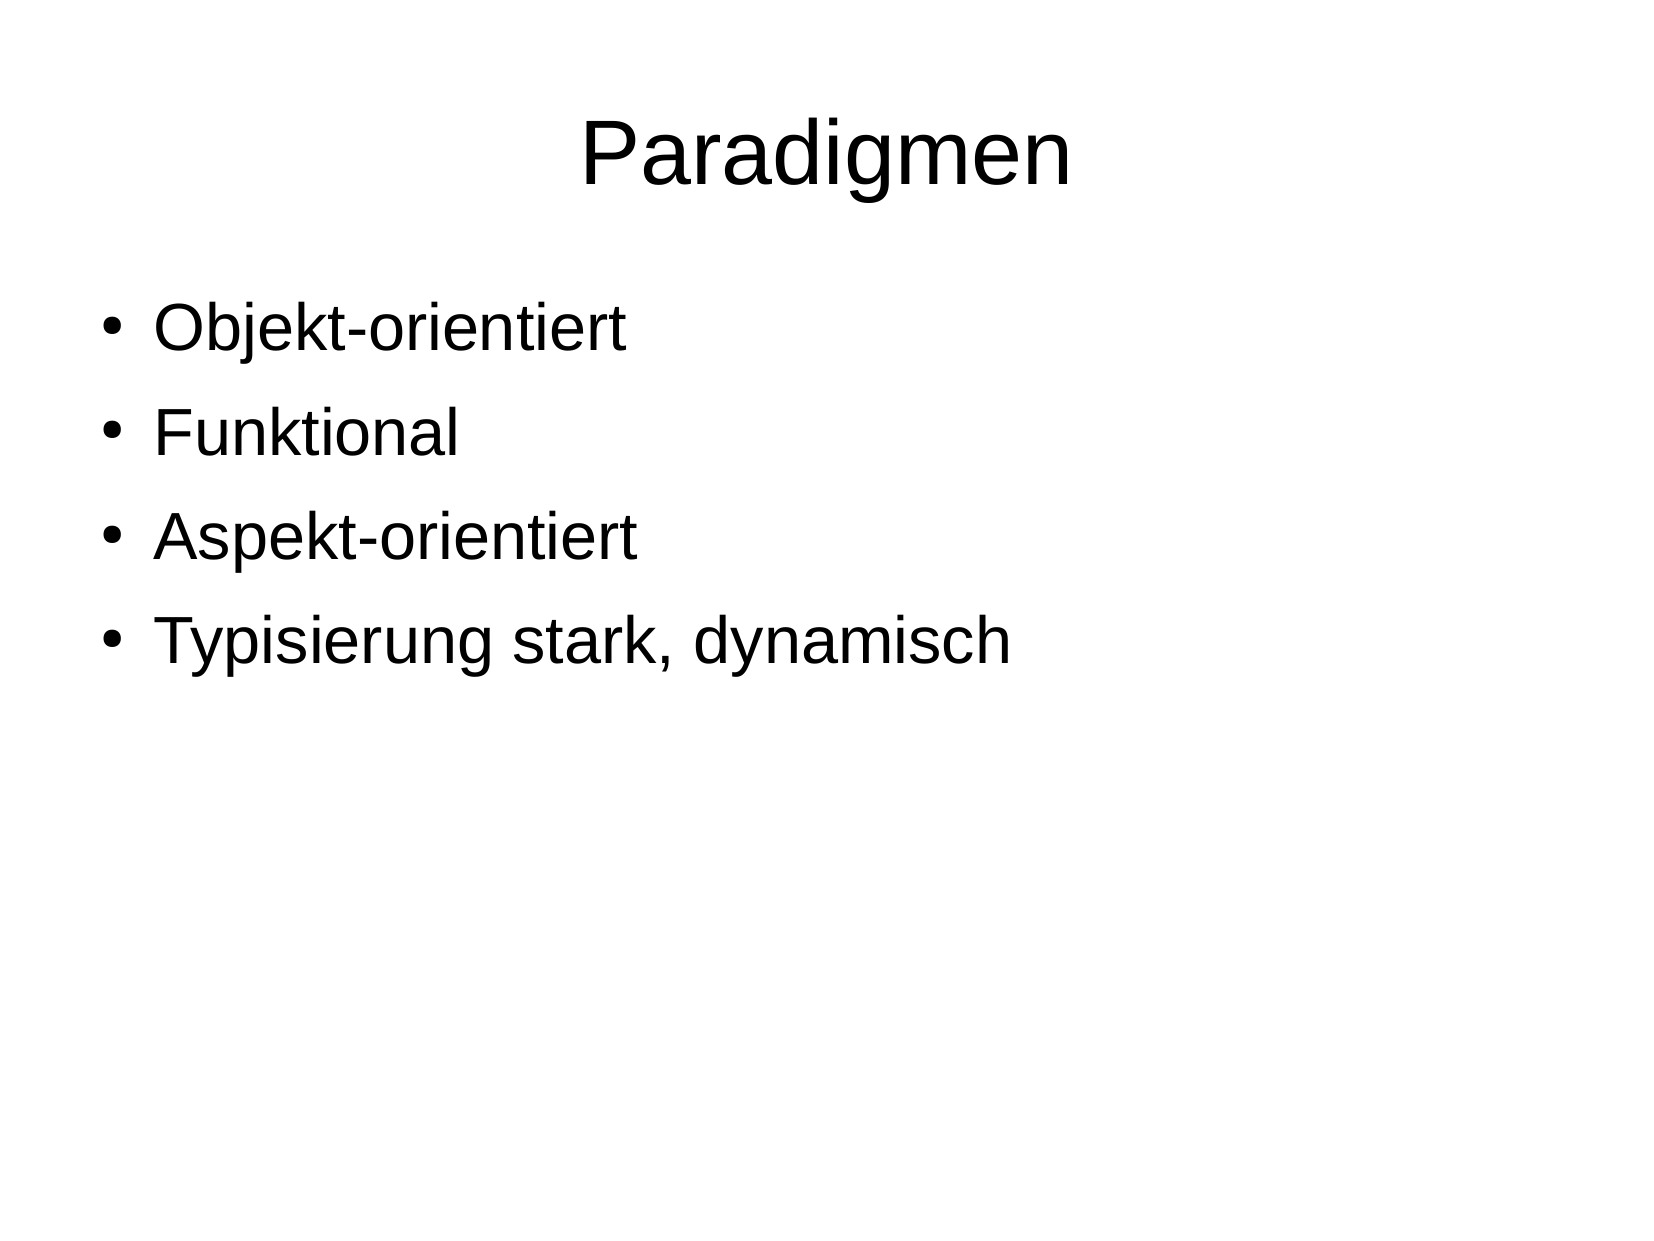

# Paradigmen
Objekt-orientiert
Funktional
Aspekt-orientiert
Typisierung stark, dynamisch